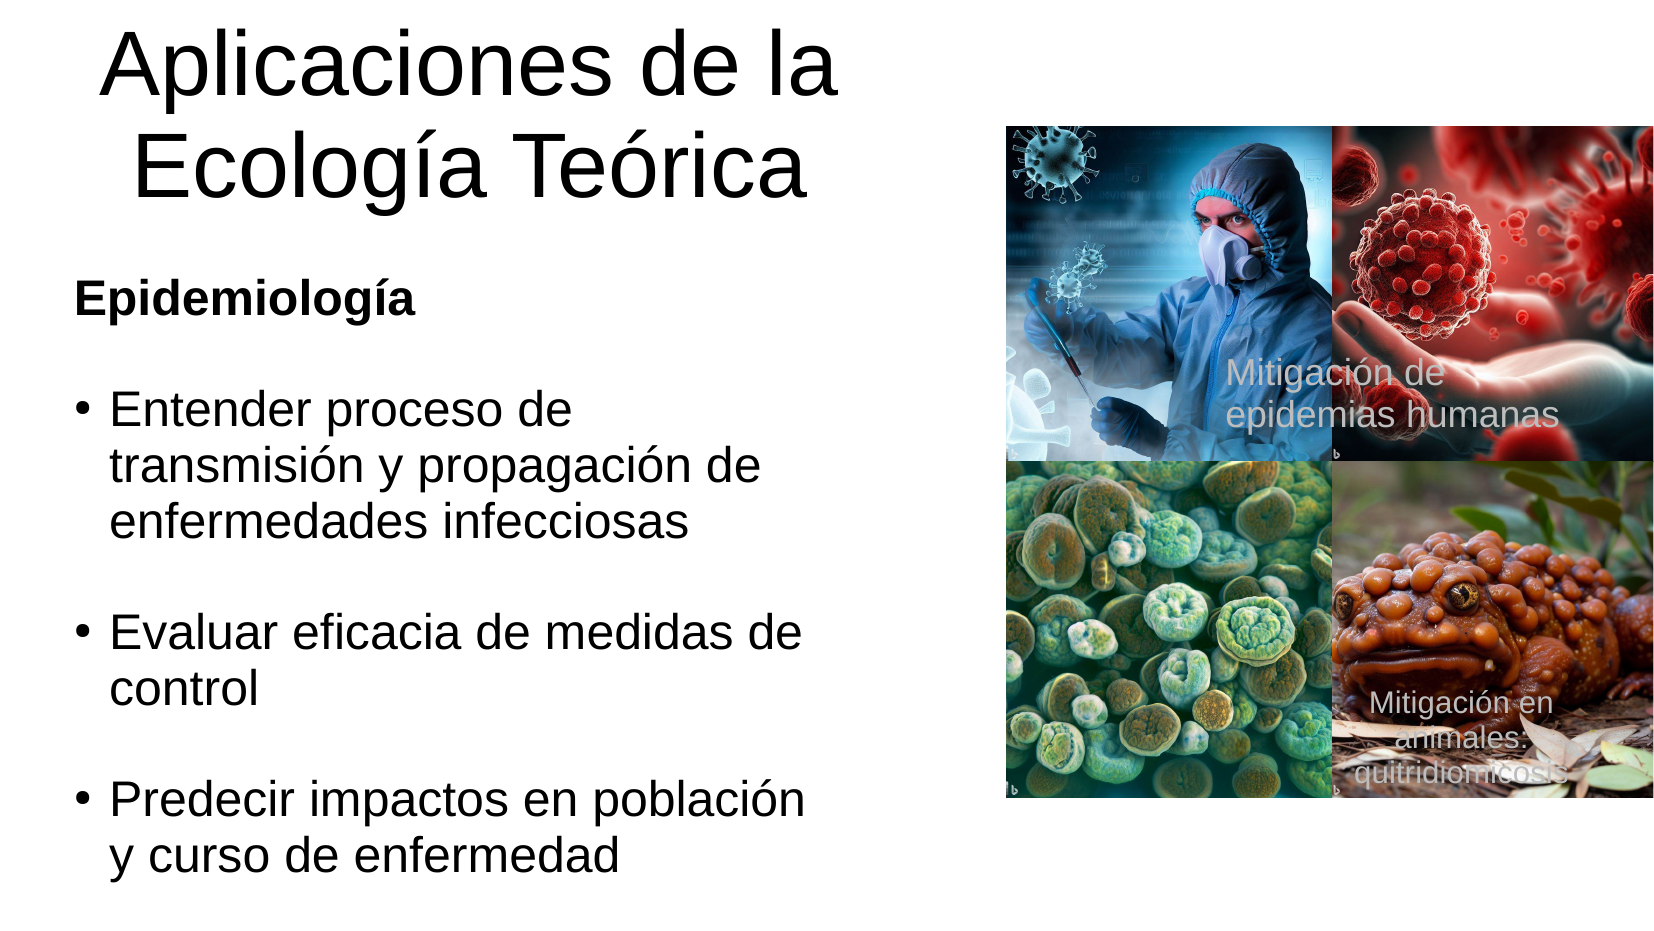

# Aplicaciones de la Ecología Teórica
Epidemiología
Entender proceso de transmisión y propagación de enfermedades infecciosas
Evaluar eficacia de medidas de control
Predecir impactos en población y curso de enfermedad
Mitigación de epidemias humanas
Mitigación en animales: quitridiomicosis